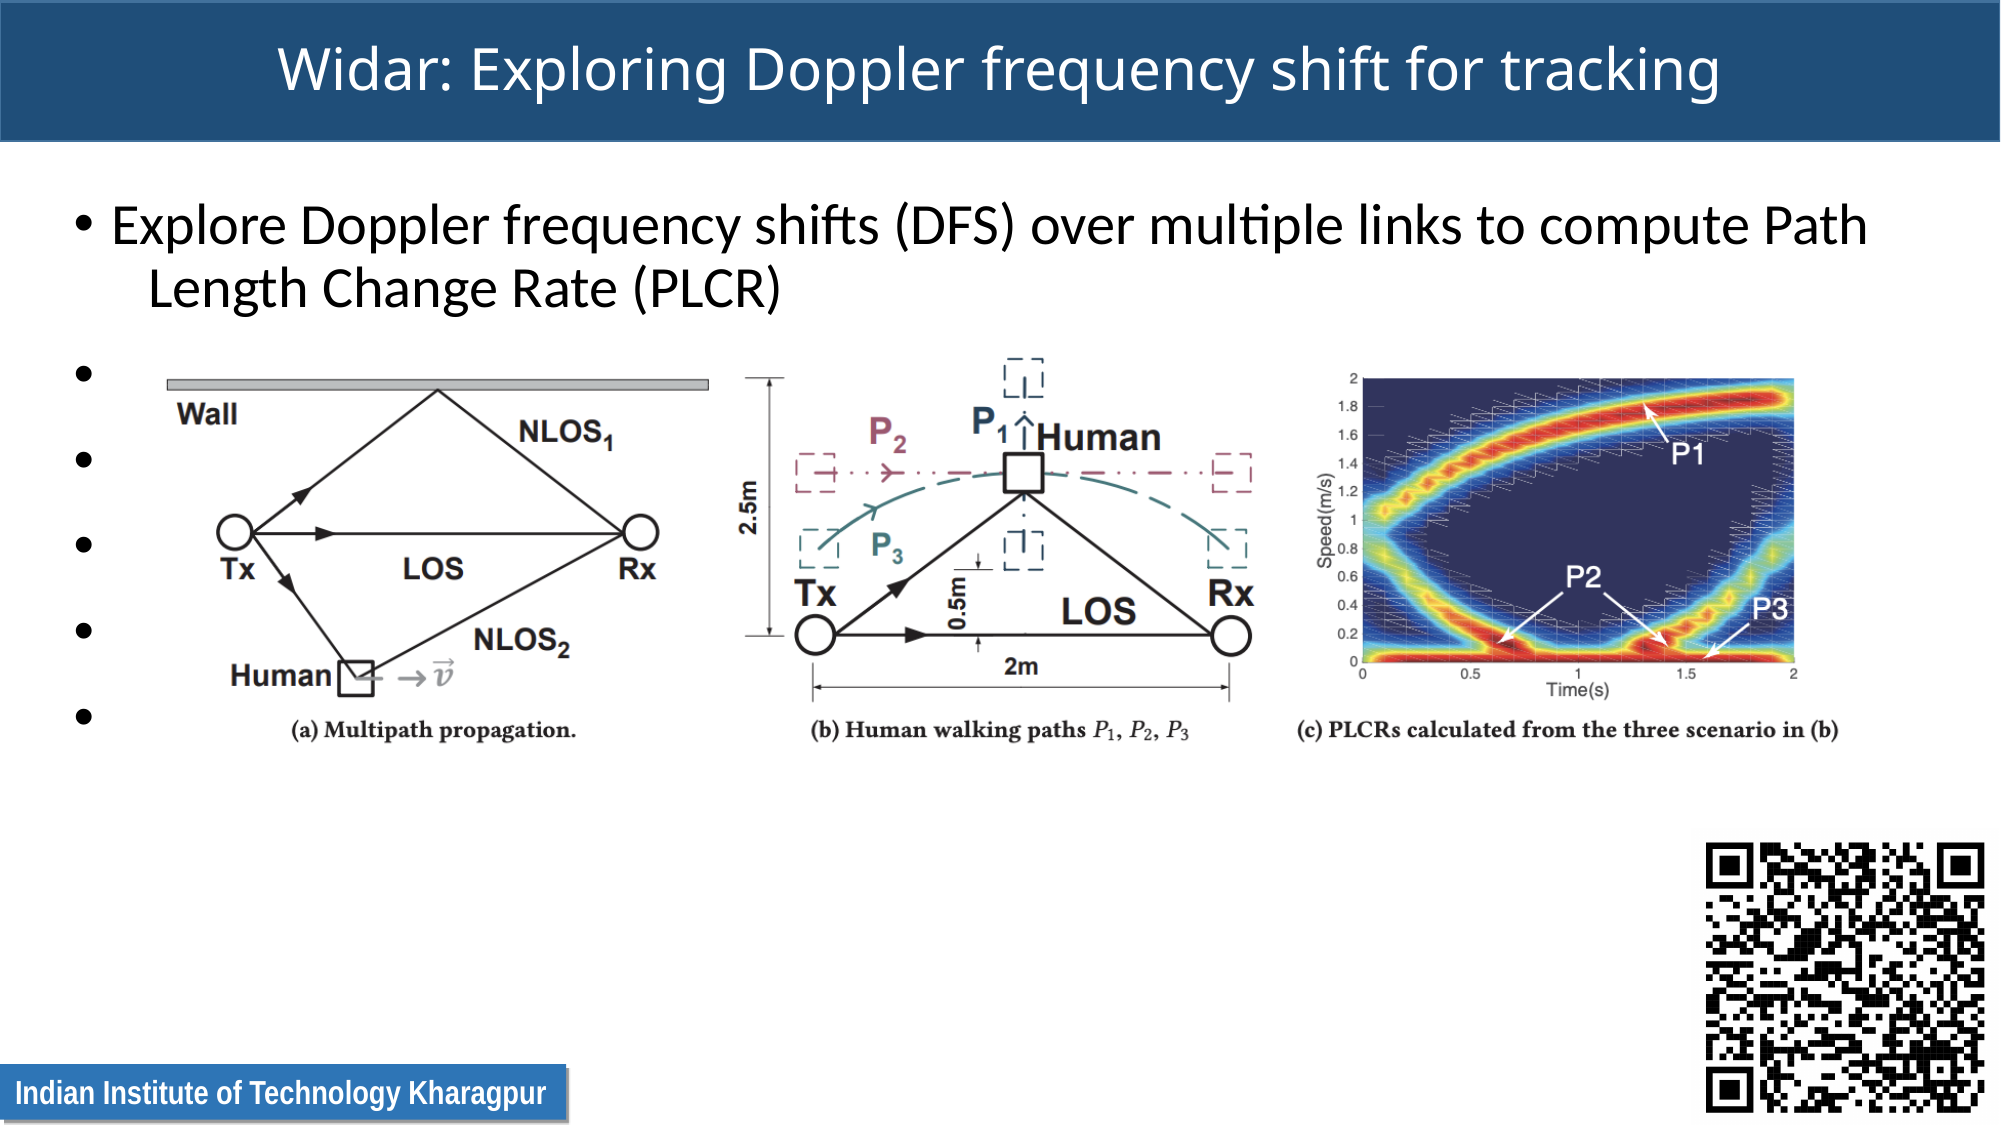

Widar: Exploring Doppler frequency shift for tracking
# Explore Doppler frequency shifts (DFS) over multiple links to compute Path Length Change Rate (PLCR)